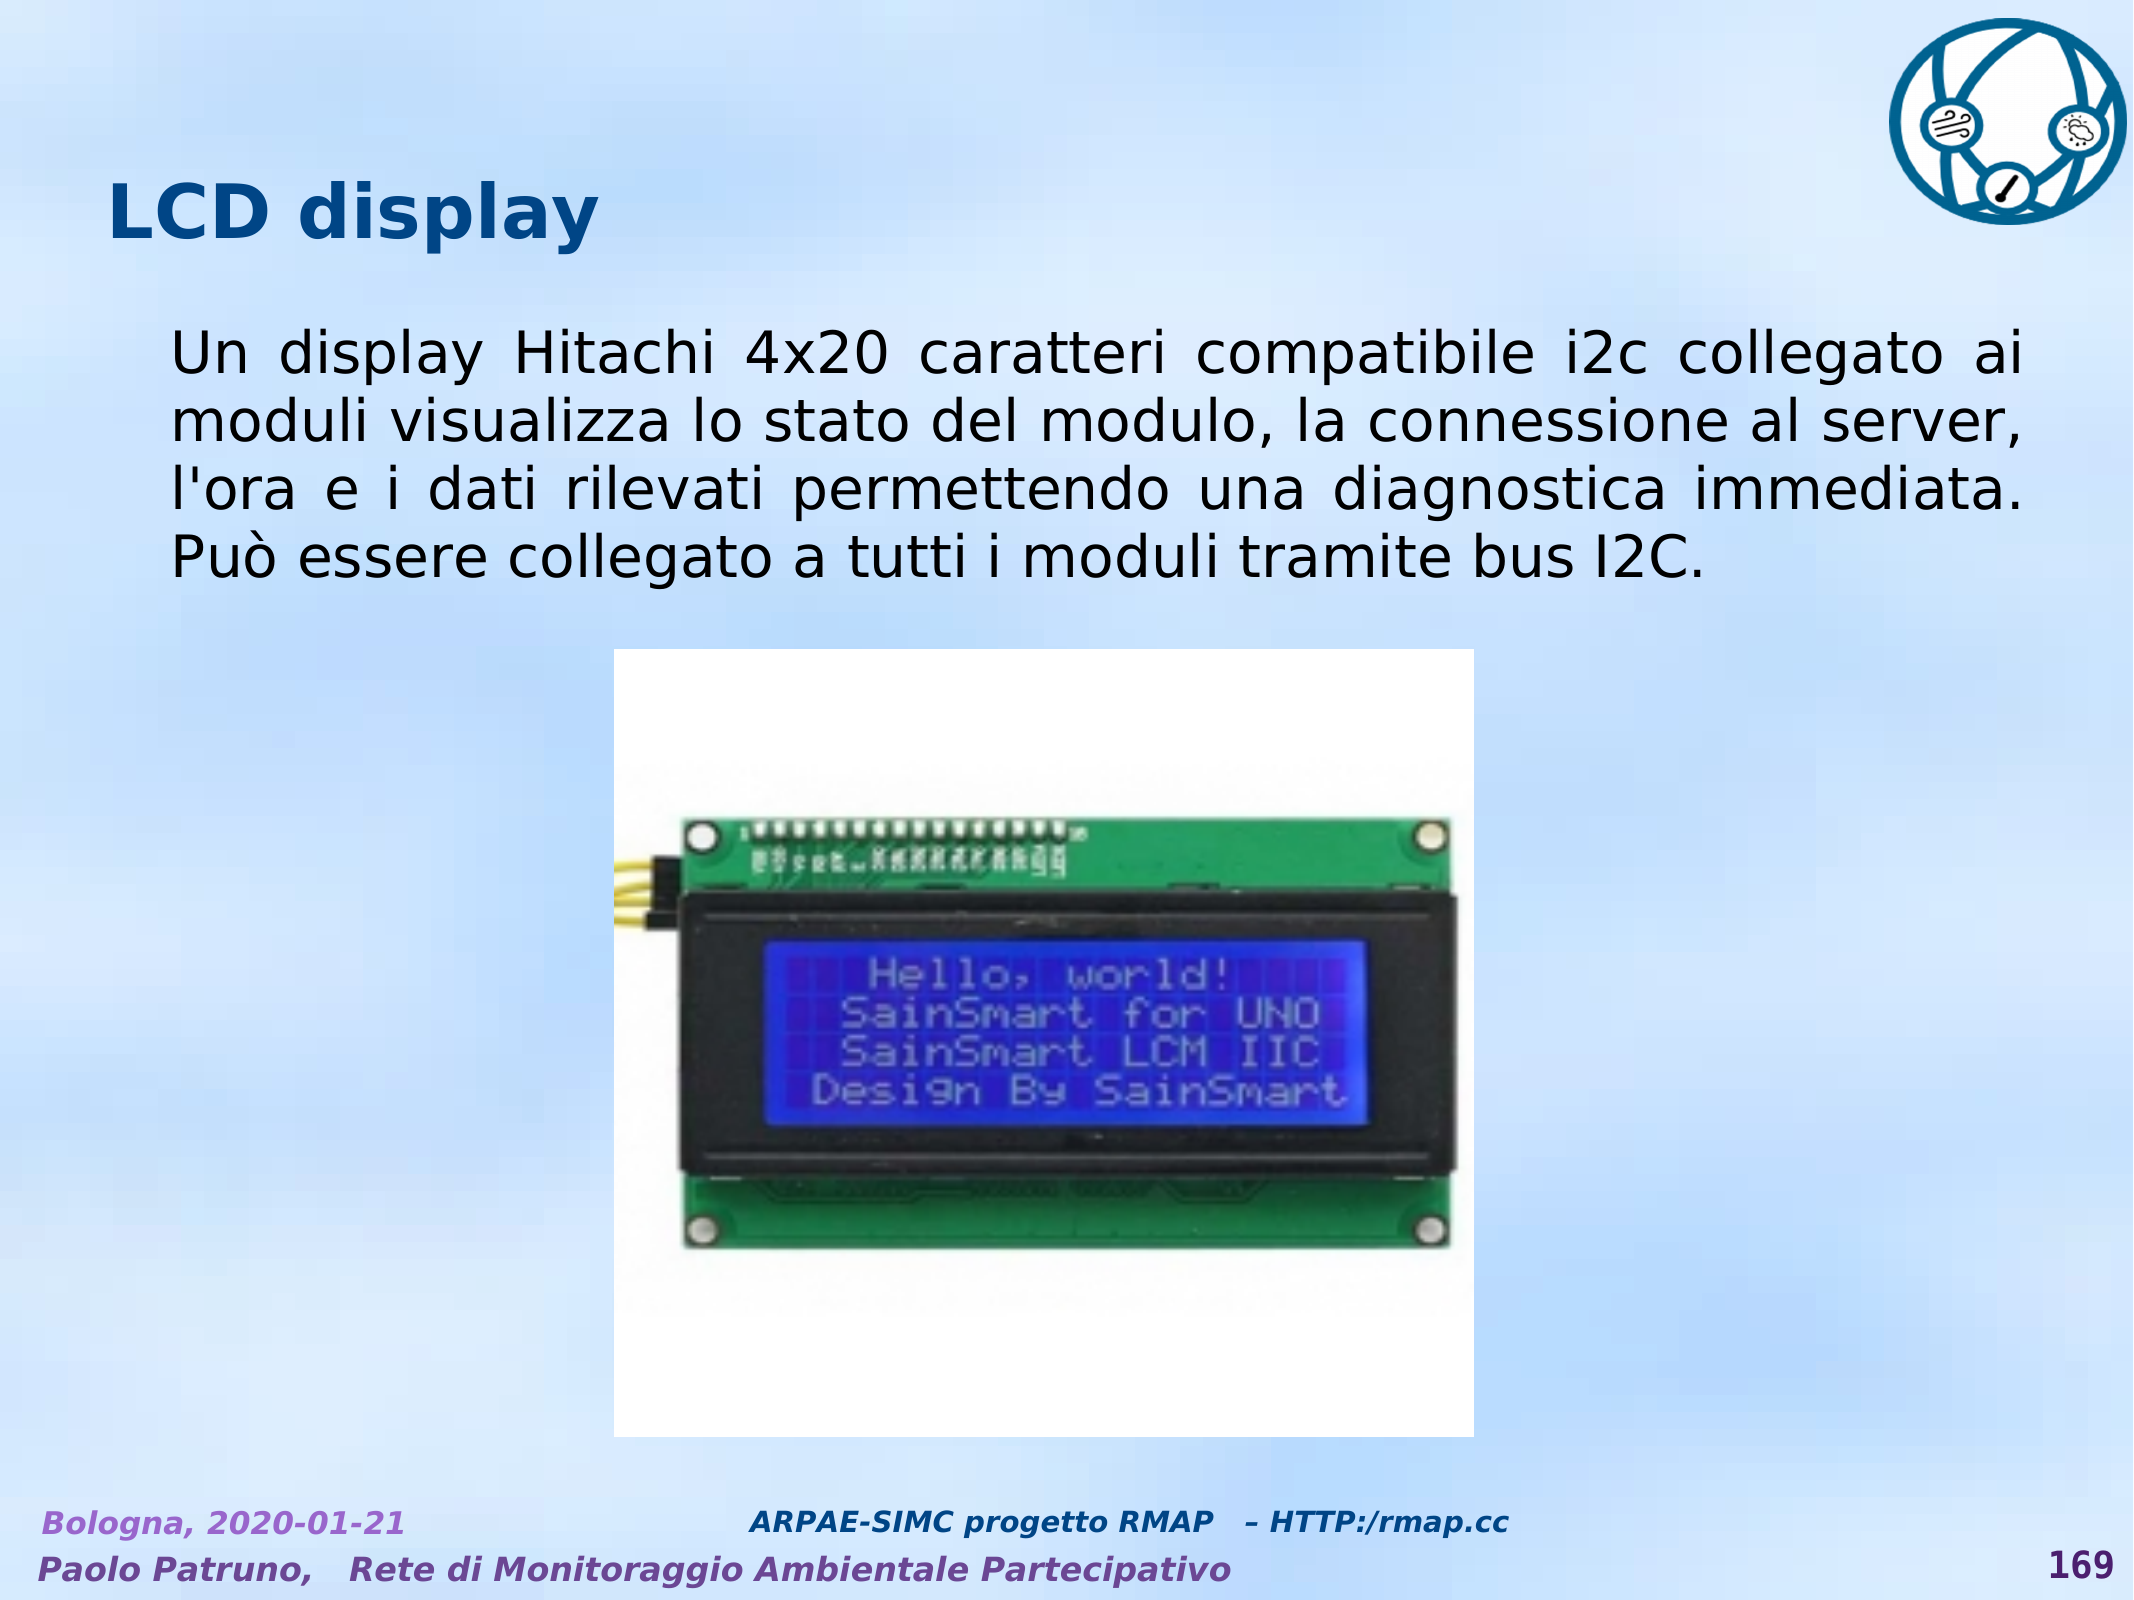

# LCD display
Un display Hitachi 4x20 caratteri compatibile i2c collegato ai moduli visualizza lo stato del modulo, la connessione al server, l'ora e i dati rilevati permettendo una diagnostica immediata. Può essere collegato a tutti i moduli tramite bus I2C.